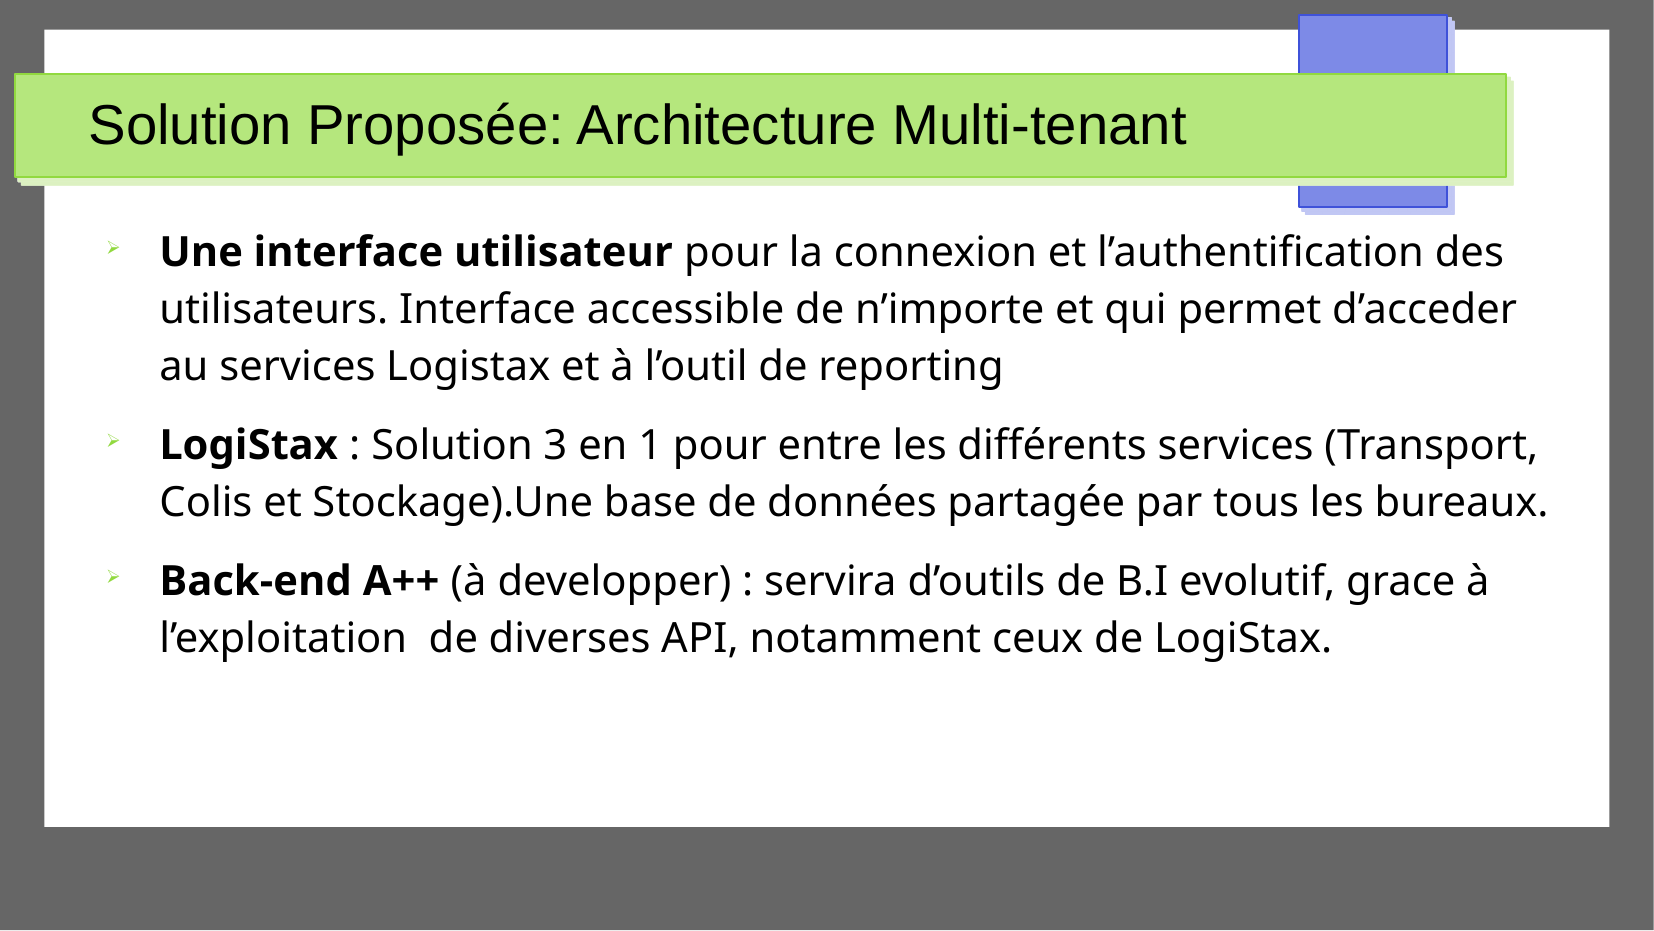

# Solution Proposée: Architecture Multi-tenant
Une interface utilisateur pour la connexion et l’authentification des utilisateurs. Interface accessible de n’importe et qui permet d’acceder au services Logistax et à l’outil de reporting
LogiStax : Solution 3 en 1 pour entre les différents services (Transport, Colis et Stockage).Une base de données partagée par tous les bureaux.
Back-end A++ (à developper) : servira d’outils de B.I evolutif, grace à l’exploitation de diverses API, notamment ceux de LogiStax.